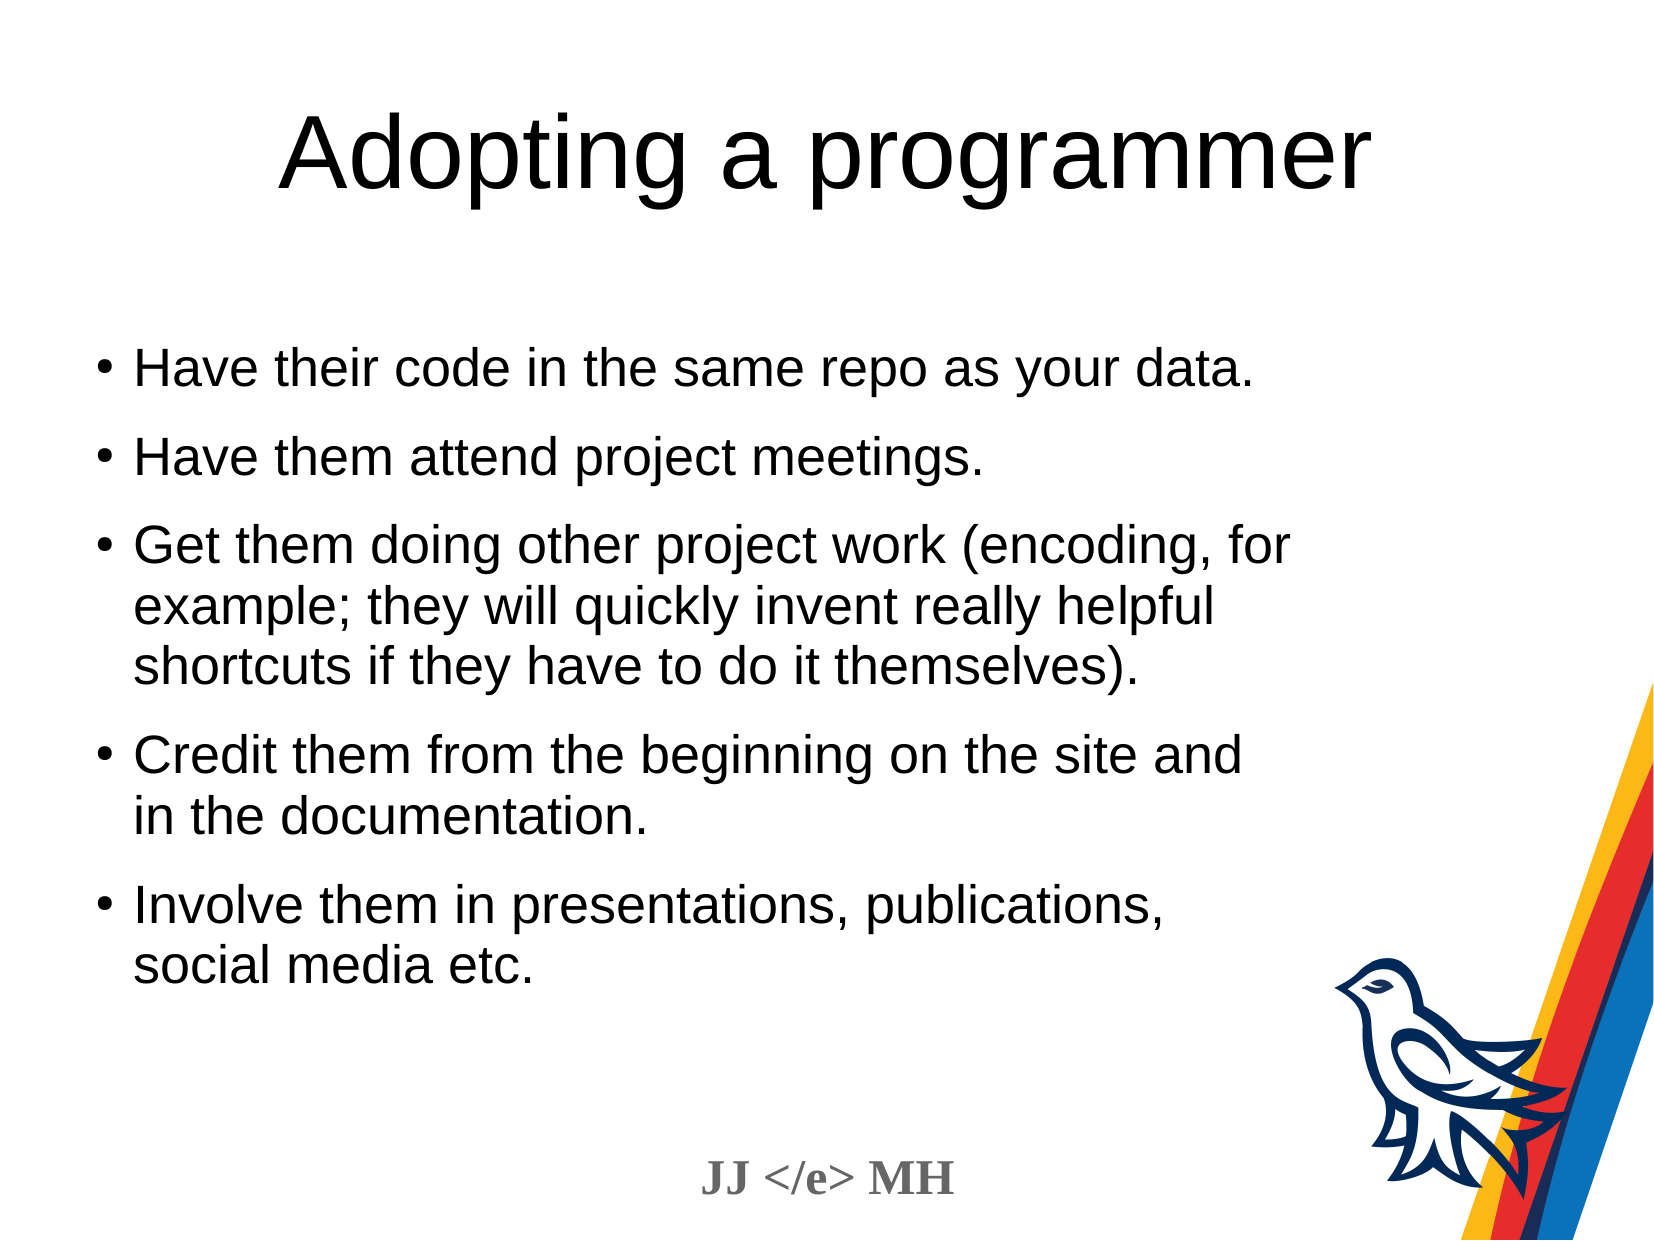

# Adopting a programmer
Have their code in the same repo as your data.
Have them attend project meetings.
Get them doing other project work (encoding, for example; they will quickly invent really helpful shortcuts if they have to do it themselves).
Credit them from the beginning on the site and in the documentation.
Involve them in presentations, publications, social media etc.